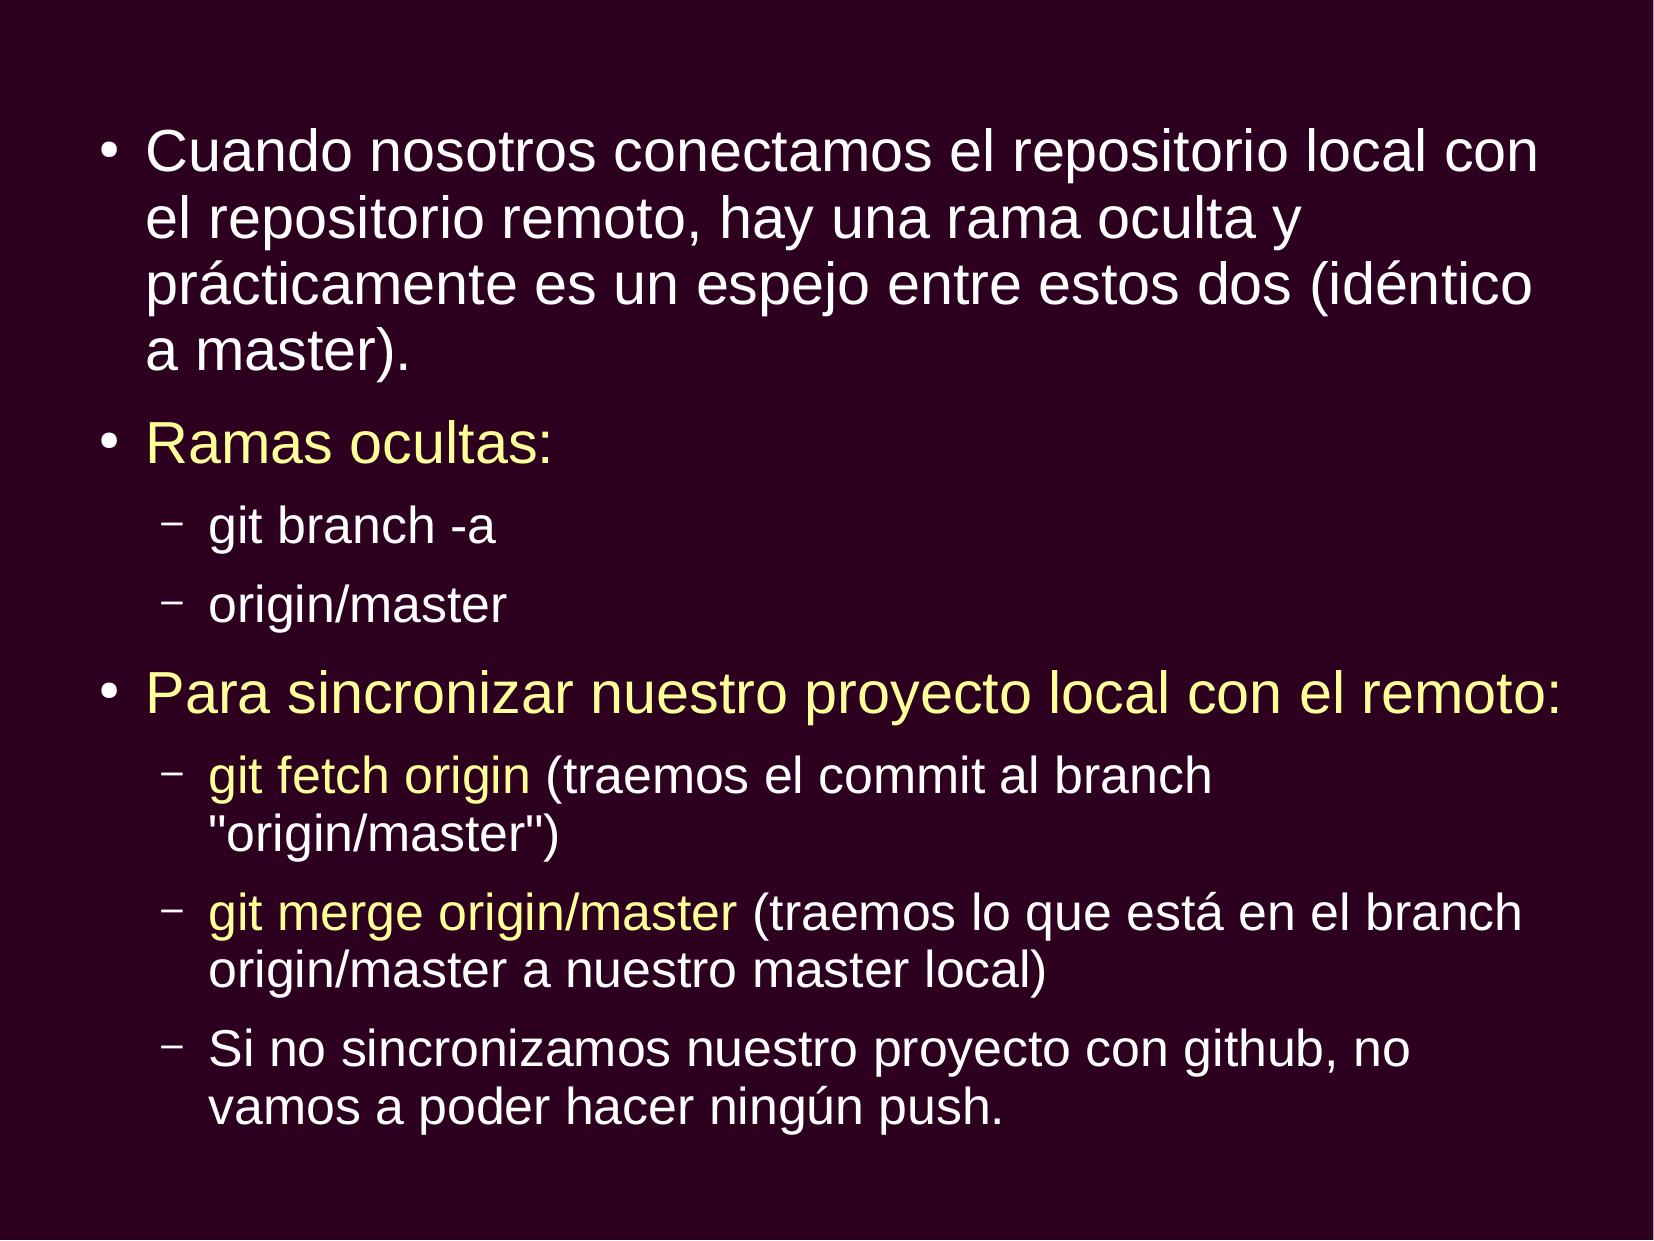

# Cuando nosotros conectamos el repositorio local con el repositorio remoto, hay una rama oculta y prácticamente es un espejo entre estos dos (idéntico a master).
Ramas ocultas:
git branch -a
origin/master
Para sincronizar nuestro proyecto local con el remoto:
git fetch origin (traemos el commit al branch "origin/master")
git merge origin/master (traemos lo que está en el branch origin/master a nuestro master local)
Si no sincronizamos nuestro proyecto con github, no vamos a poder hacer ningún push.